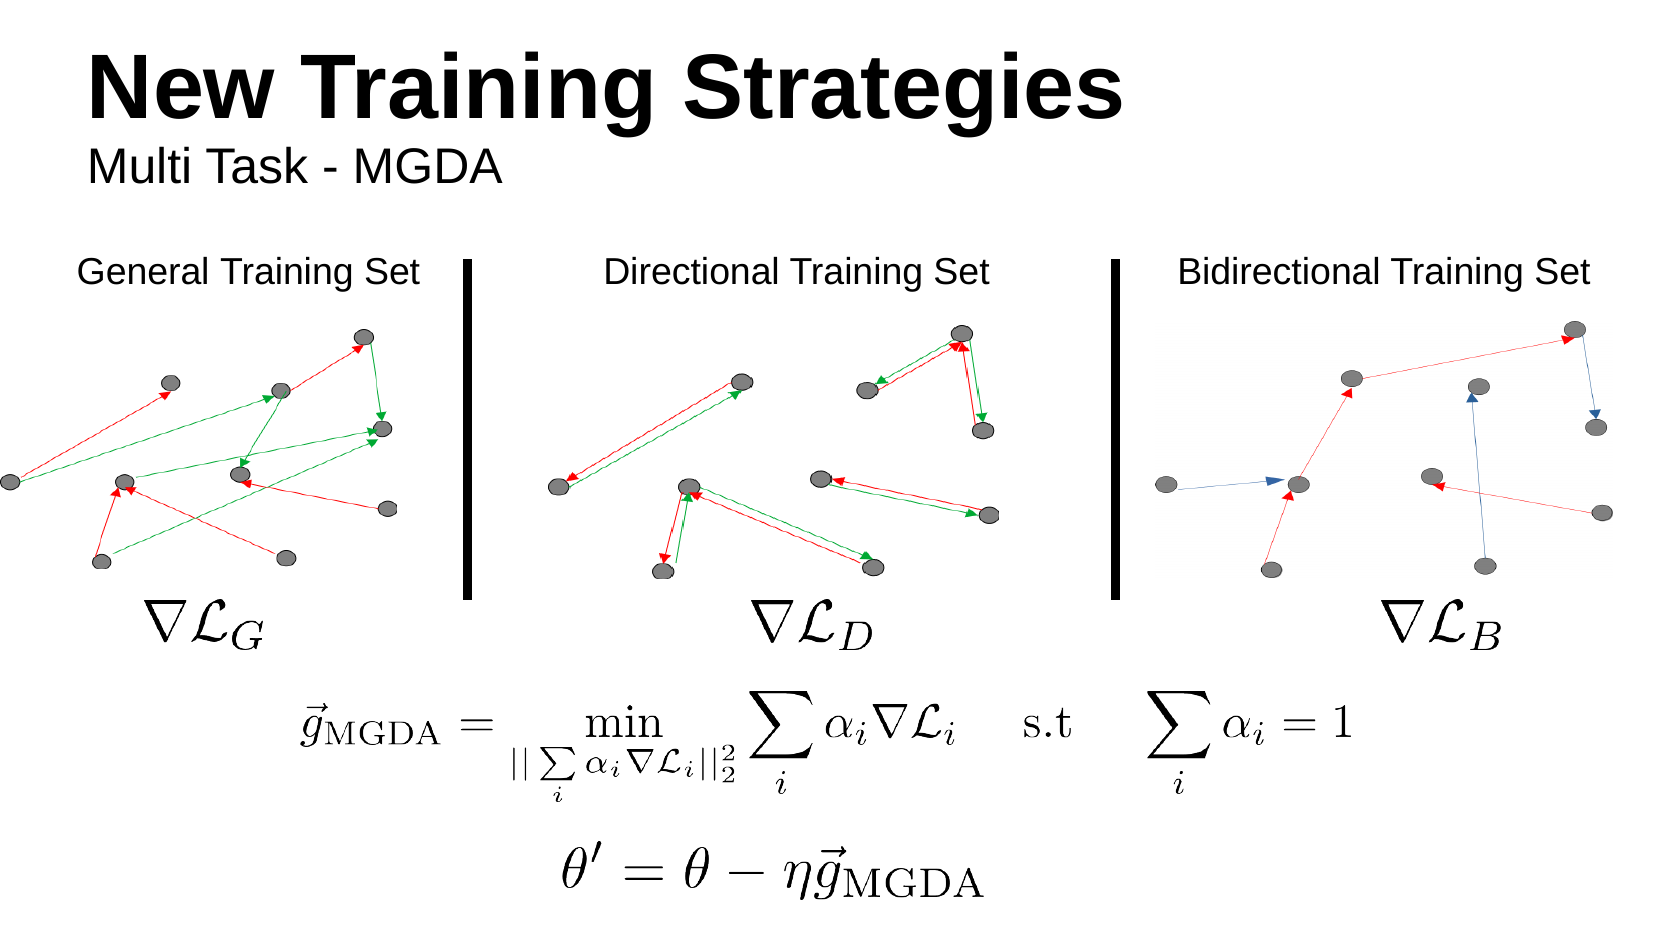

# New Training Strategies Multi Task - MGDA
Bidirectional Training Set
General Training Set
Directional Training Set